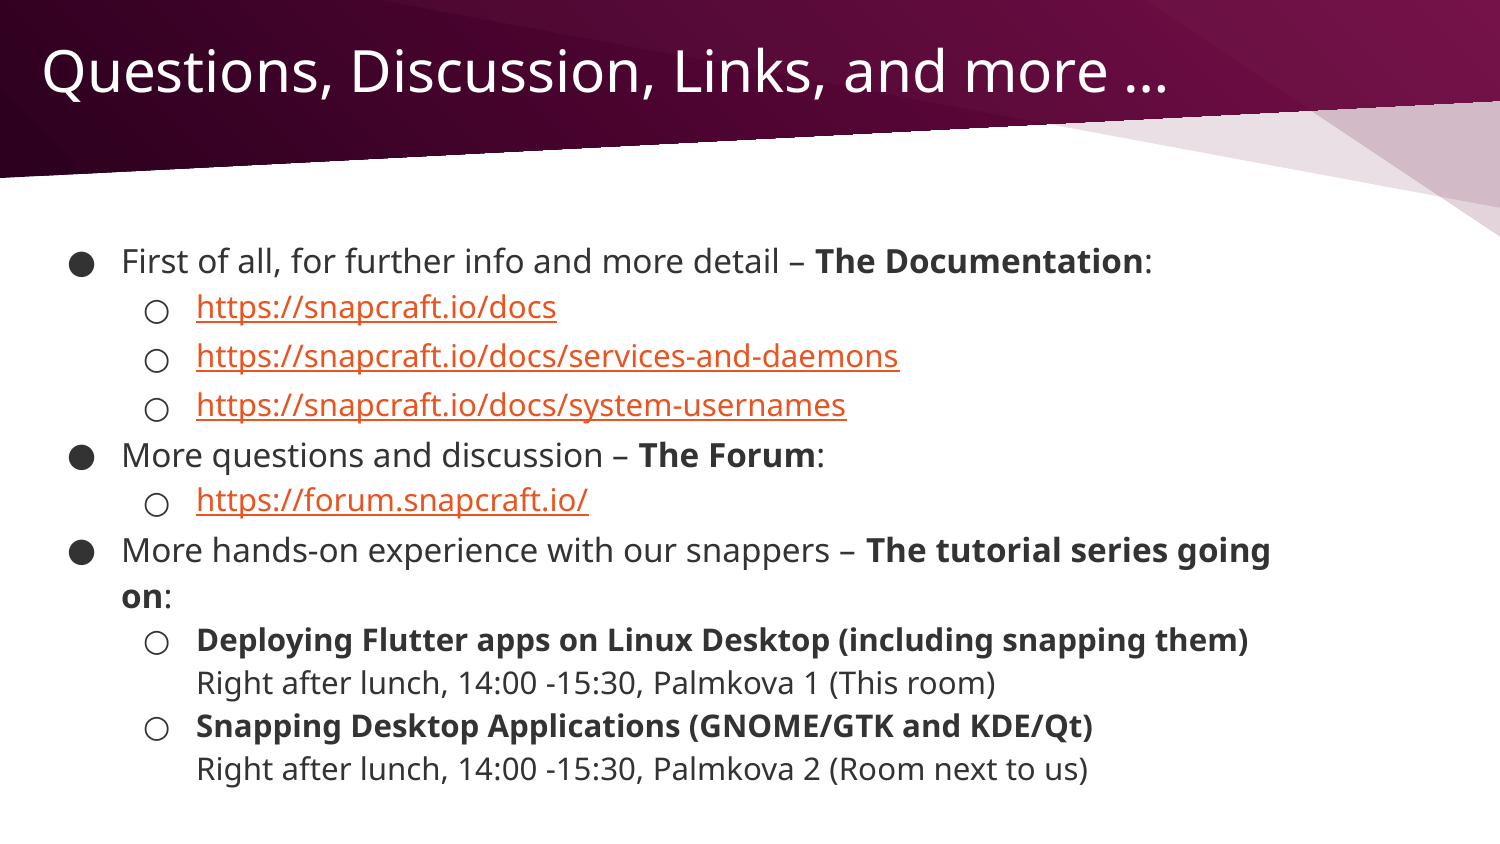

Questions, Discussion, Links, and more …
# First of all, for further info and more detail – The Documentation:
https://snapcraft.io/docs
https://snapcraft.io/docs/services-and-daemons
https://snapcraft.io/docs/system-usernames
More questions and discussion – The Forum:
https://forum.snapcraft.io/
More hands-on experience with our snappers – The tutorial series going on:
Deploying Flutter apps on Linux Desktop (including snapping them)
Right after lunch, 14:00 -15:30, Palmkova 1 (This room)
Snapping Desktop Applications (GNOME/GTK and KDE/Qt)
Right after lunch, 14:00 -15:30, Palmkova 2 (Room next to us)